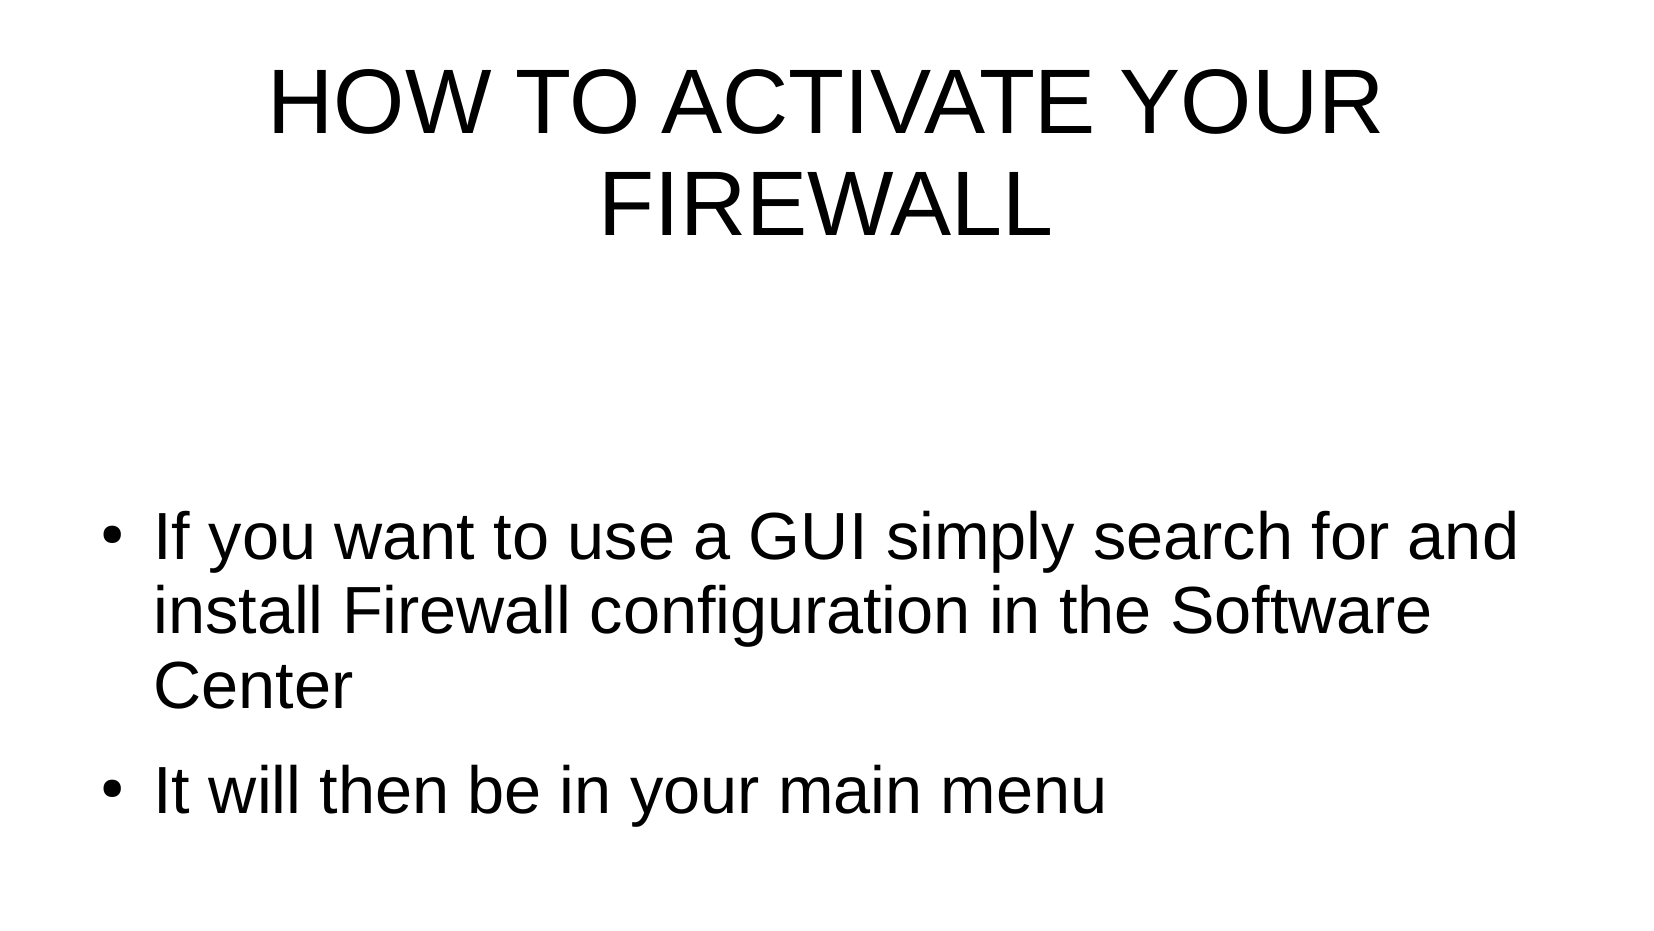

# HOW TO ACTIVATE YOUR FIREWALL
If you want to use a GUI simply search for and install Firewall configuration in the Software Center
It will then be in your main menu